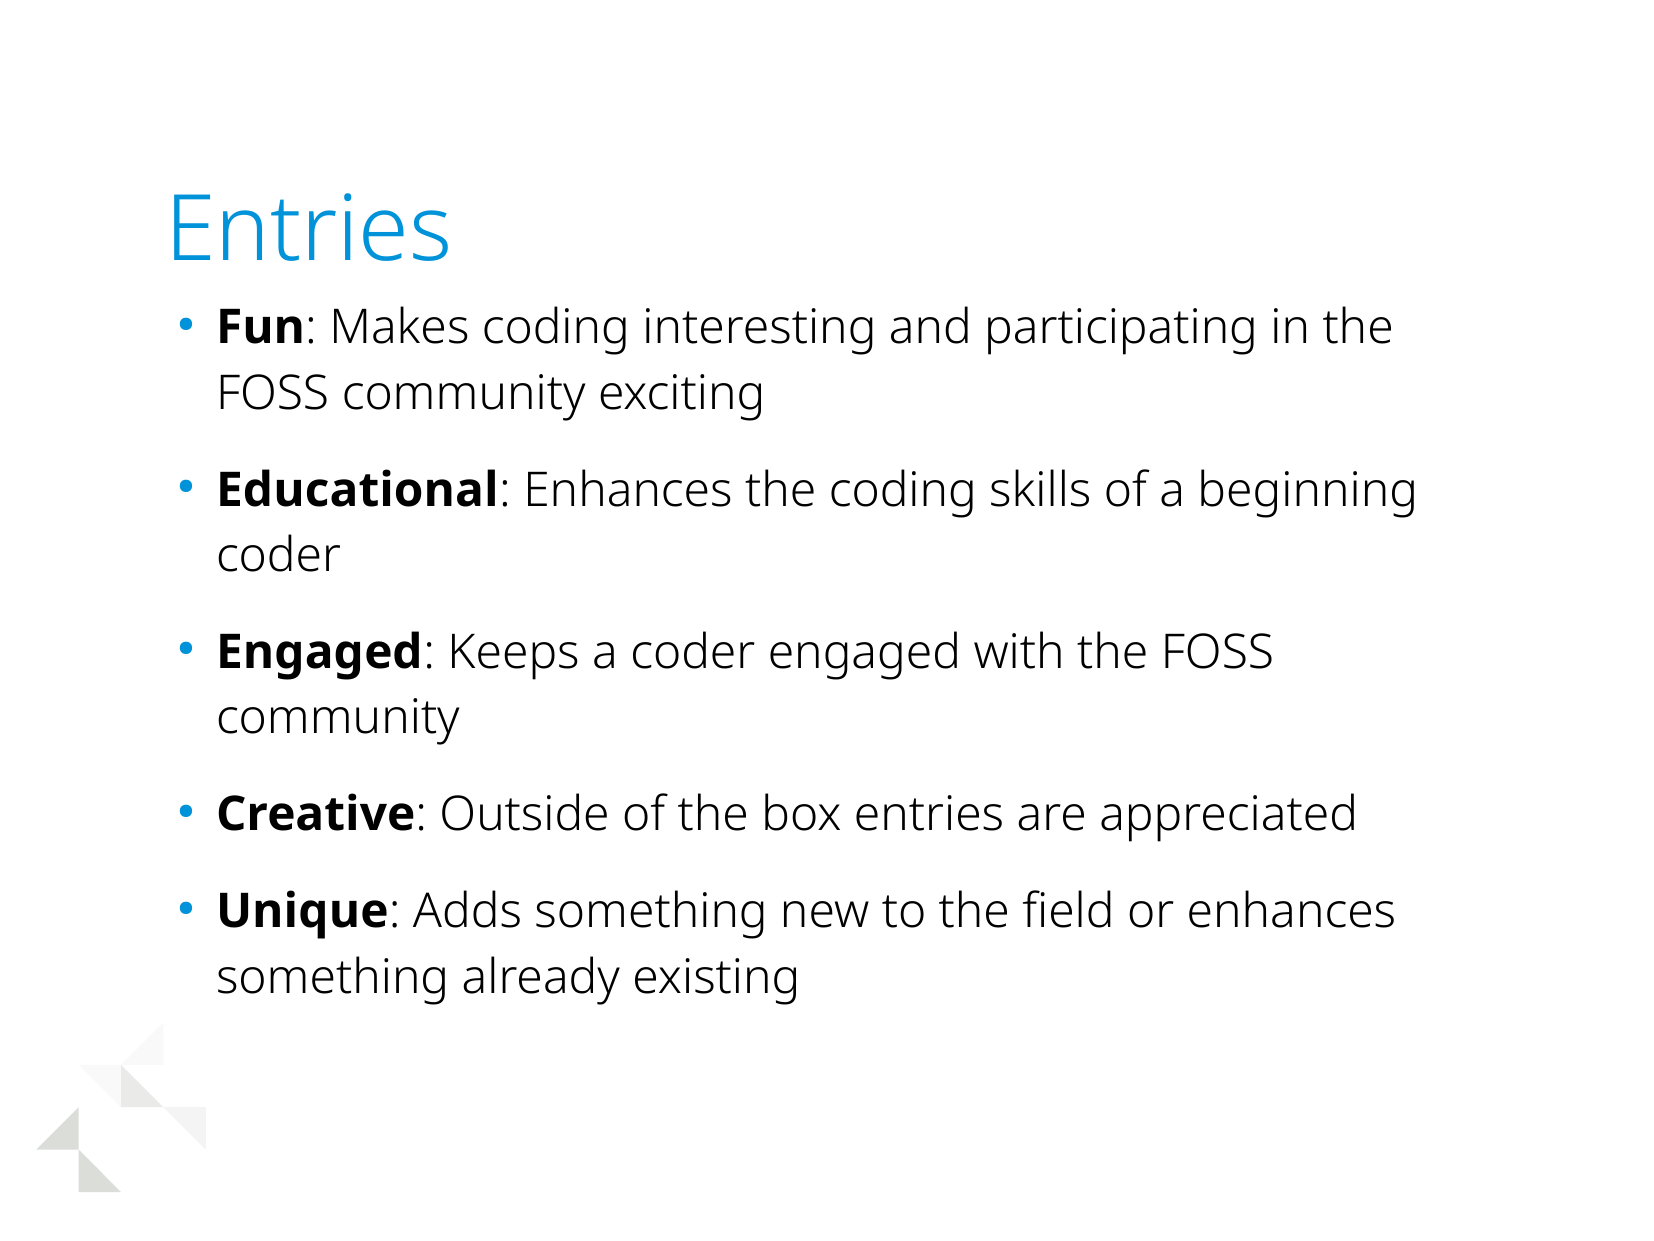

Entries
# Fun: Makes coding interesting and participating in the FOSS community exciting
Educational: Enhances the coding skills of a beginning coder
Engaged: Keeps a coder engaged with the FOSS community
Creative: Outside of the box entries are appreciated
Unique: Adds something new to the field or enhances something already existing